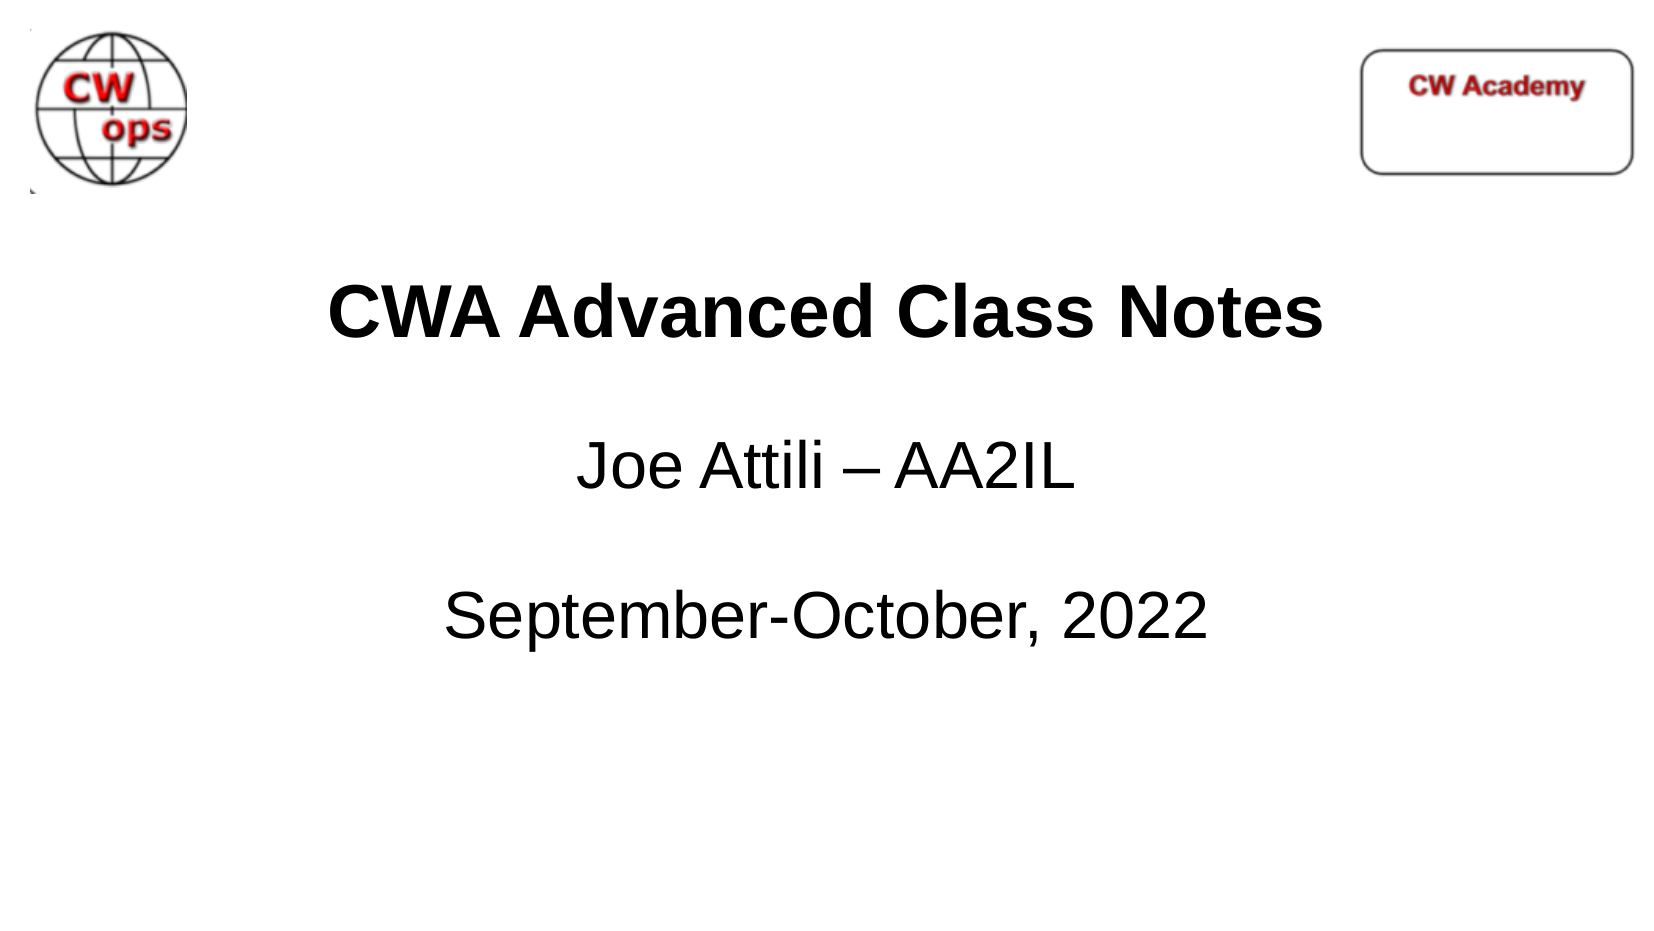

# CWA Advanced Class Notes
Joe Attili – AA2IL
September-October, 2022